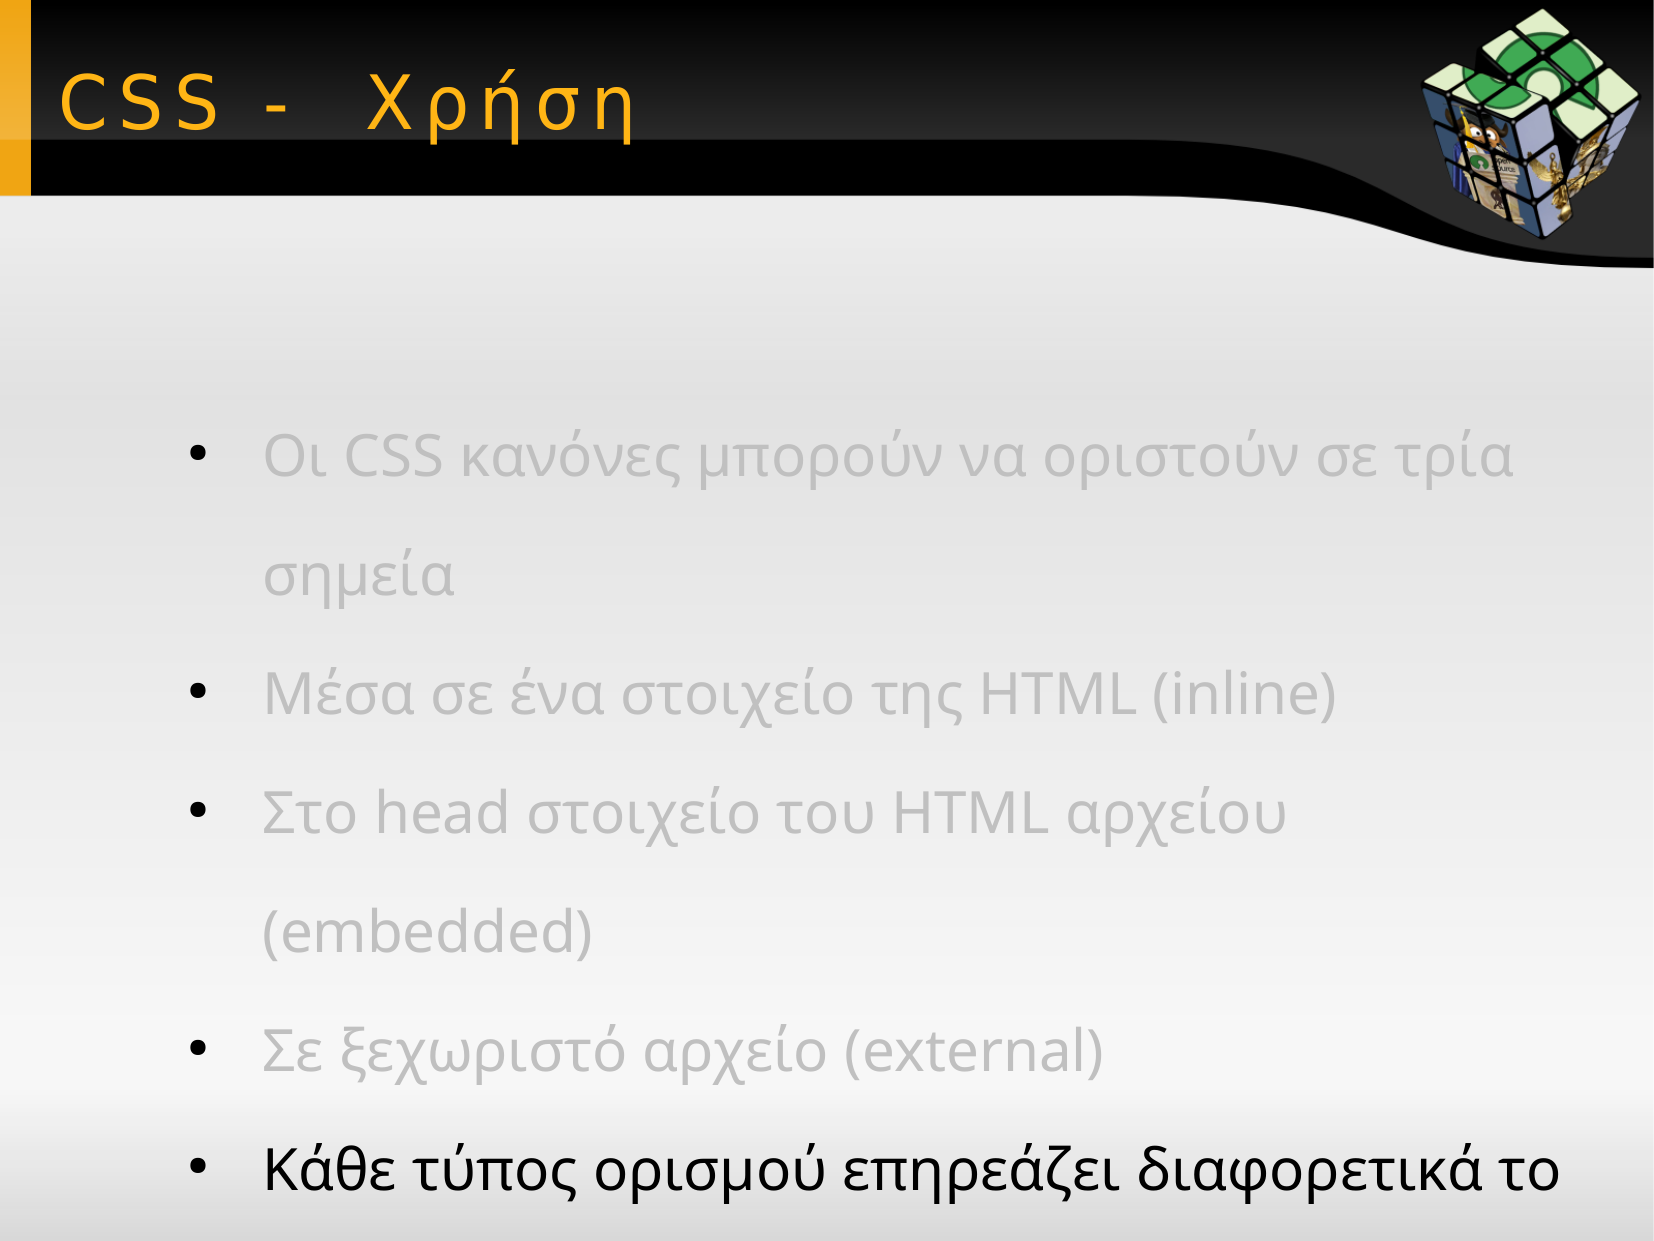

# CSS - Χρήση
Οι CSS κανόνες μπορούν να οριστούν σε τρία σημεία
Μέσα σε ένα στοιχείo της HTML (inline)
Στο head στοιχείο του HTML αρχείου (embedded)
Σε ξεχωριστό αρχείο (external)
Κάθε τύπος ορισμού επηρεάζει διαφορετικά το αποτέλεσμα